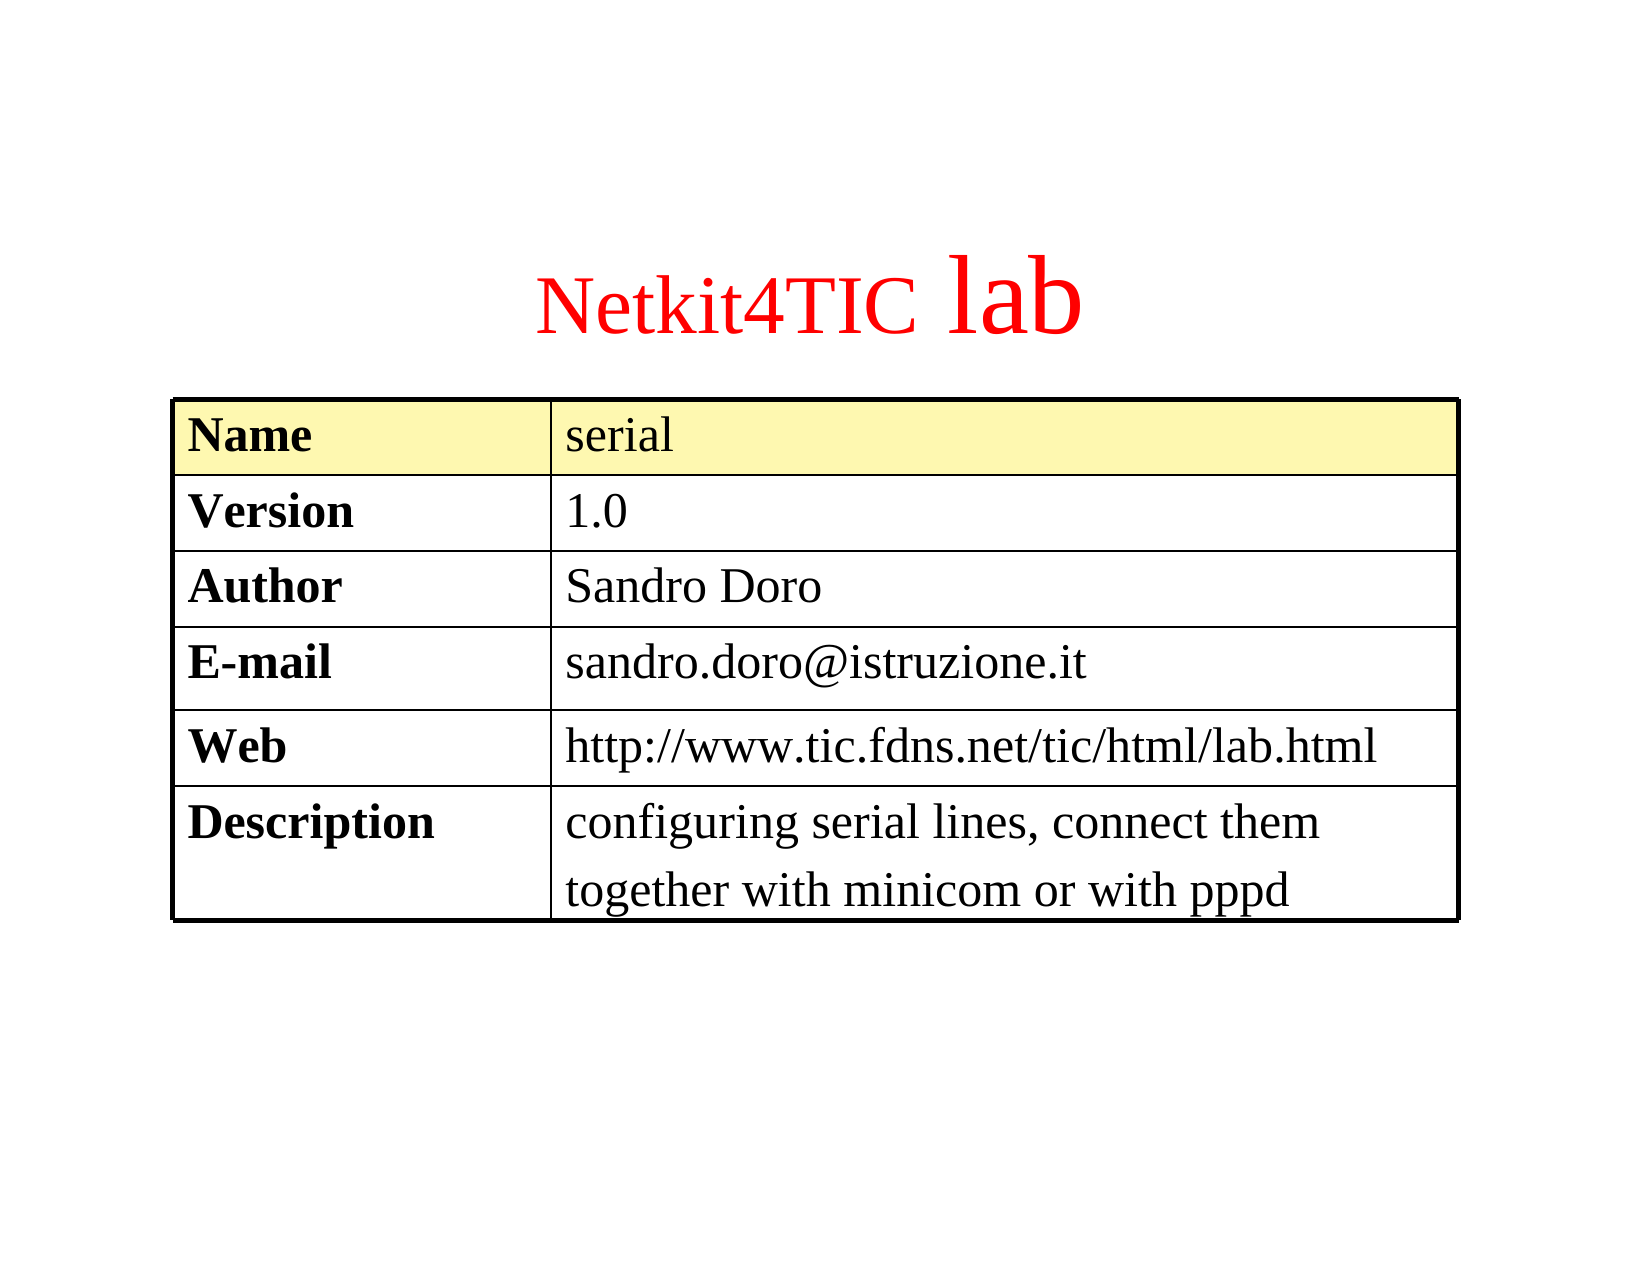

Netkit4TIC lab
Name
serial
Version
1.0
Author
Sandro Doro
E-mail
sandro.doro@istruzione.it
Web
http://www.tic.fdns.net/tic/html/lab.html
Description
configuring serial lines, connect them
together with minicom or with pppd